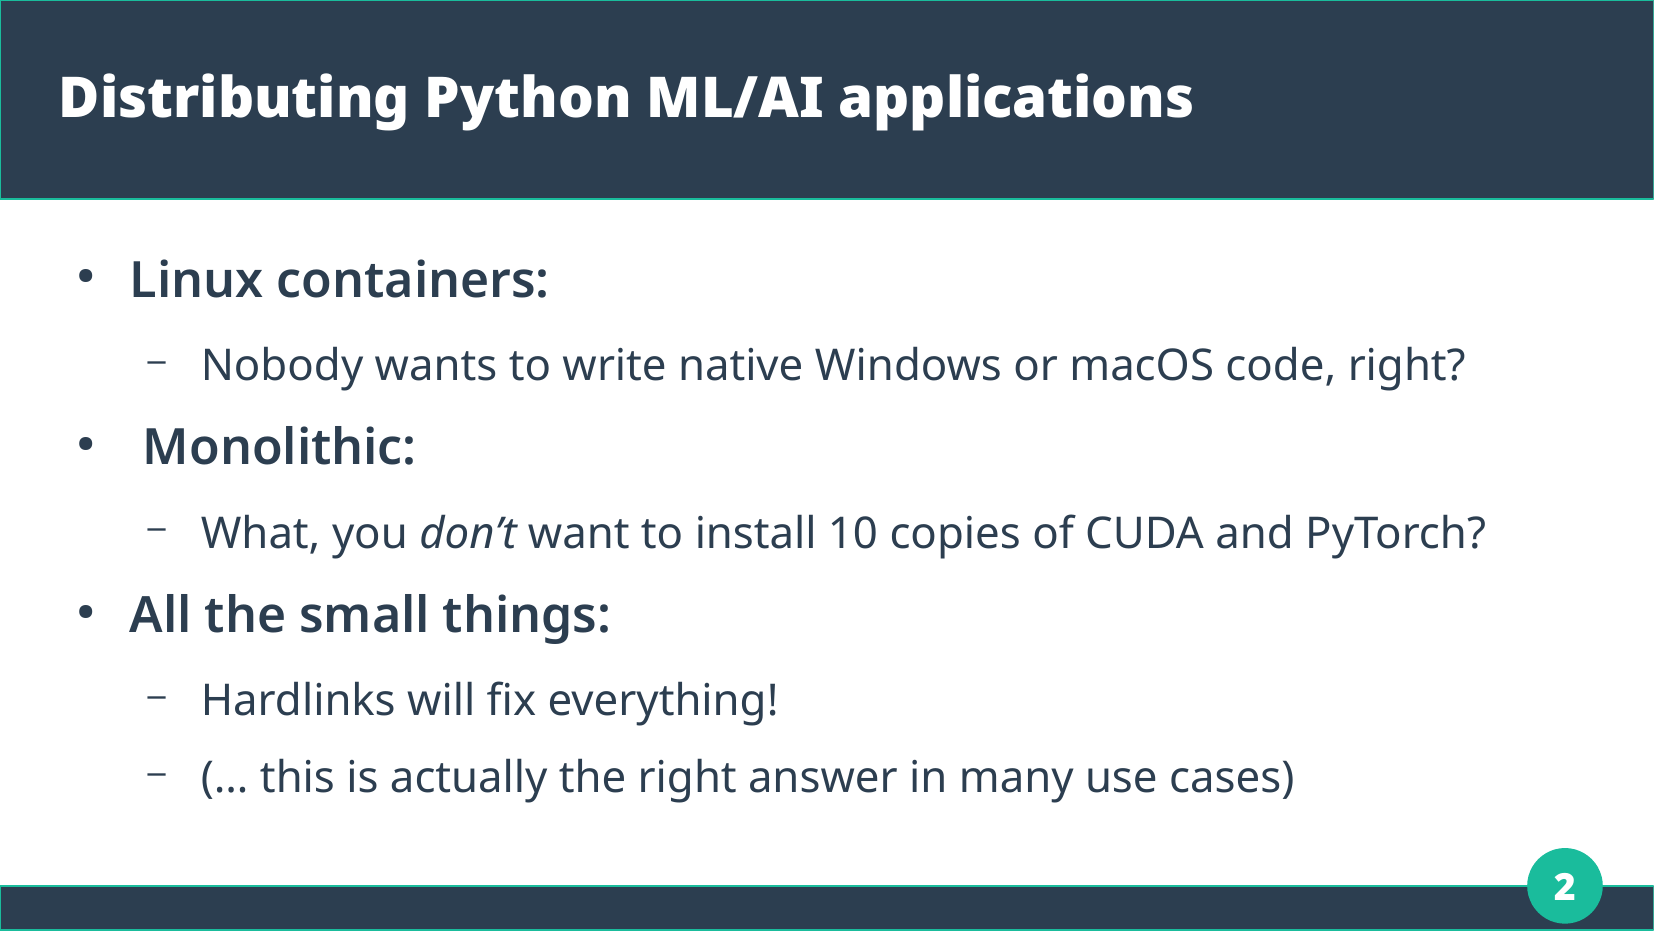

# Distributing Python ML/AI applications
Linux containers:
Nobody wants to write native Windows or macOS code, right?
 Monolithic:
What, you don’t want to install 10 copies of CUDA and PyTorch?
All the small things:
Hardlinks will fix everything!
(… this is actually the right answer in many use cases)
2